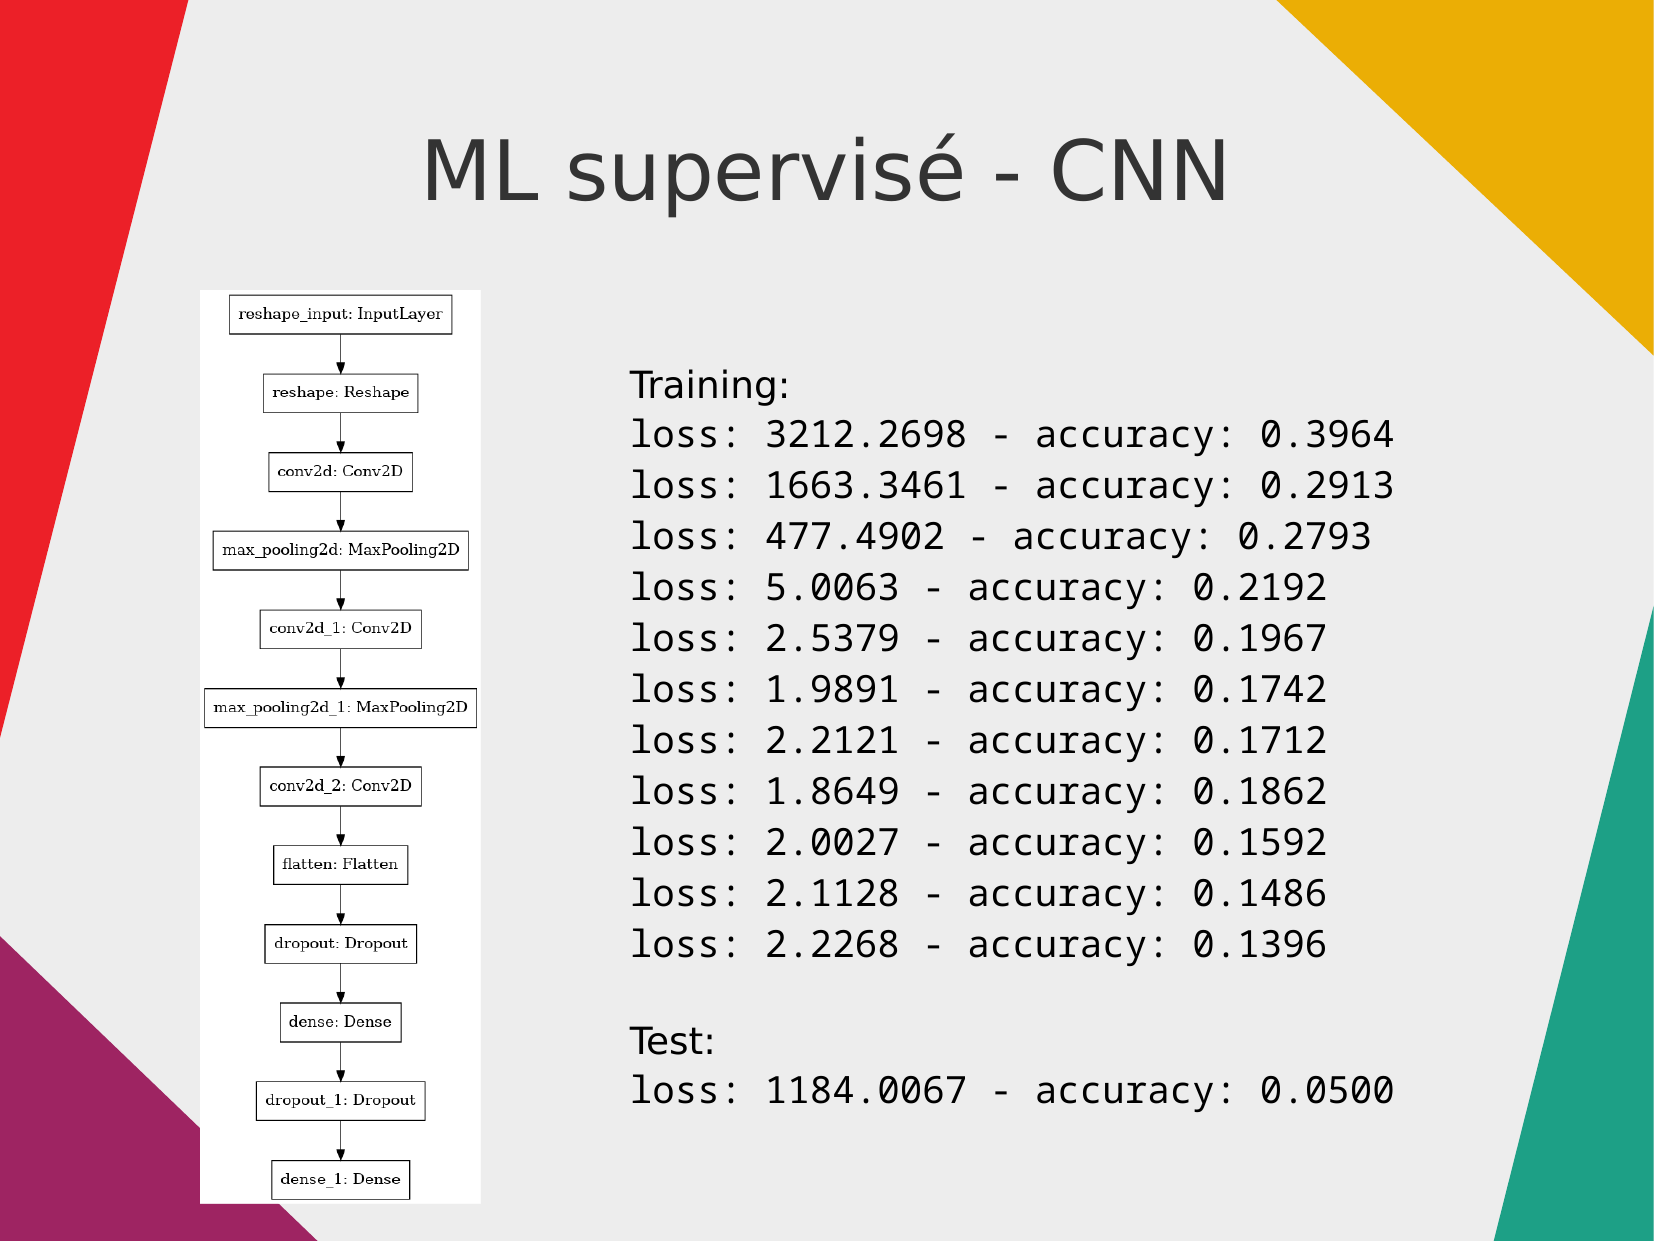

# ML supervisé - CNN
Training:
loss: 3212.2698 - accuracy: 0.3964
loss: 1663.3461 - accuracy: 0.2913
loss: 477.4902 - accuracy: 0.2793
loss: 5.0063 - accuracy: 0.2192
loss: 2.5379 - accuracy: 0.1967
loss: 1.9891 - accuracy: 0.1742
loss: 2.2121 - accuracy: 0.1712
loss: 1.8649 - accuracy: 0.1862
loss: 2.0027 - accuracy: 0.1592
loss: 2.1128 - accuracy: 0.1486
loss: 2.2268 - accuracy: 0.1396
Test:
loss: 1184.0067 - accuracy: 0.0500